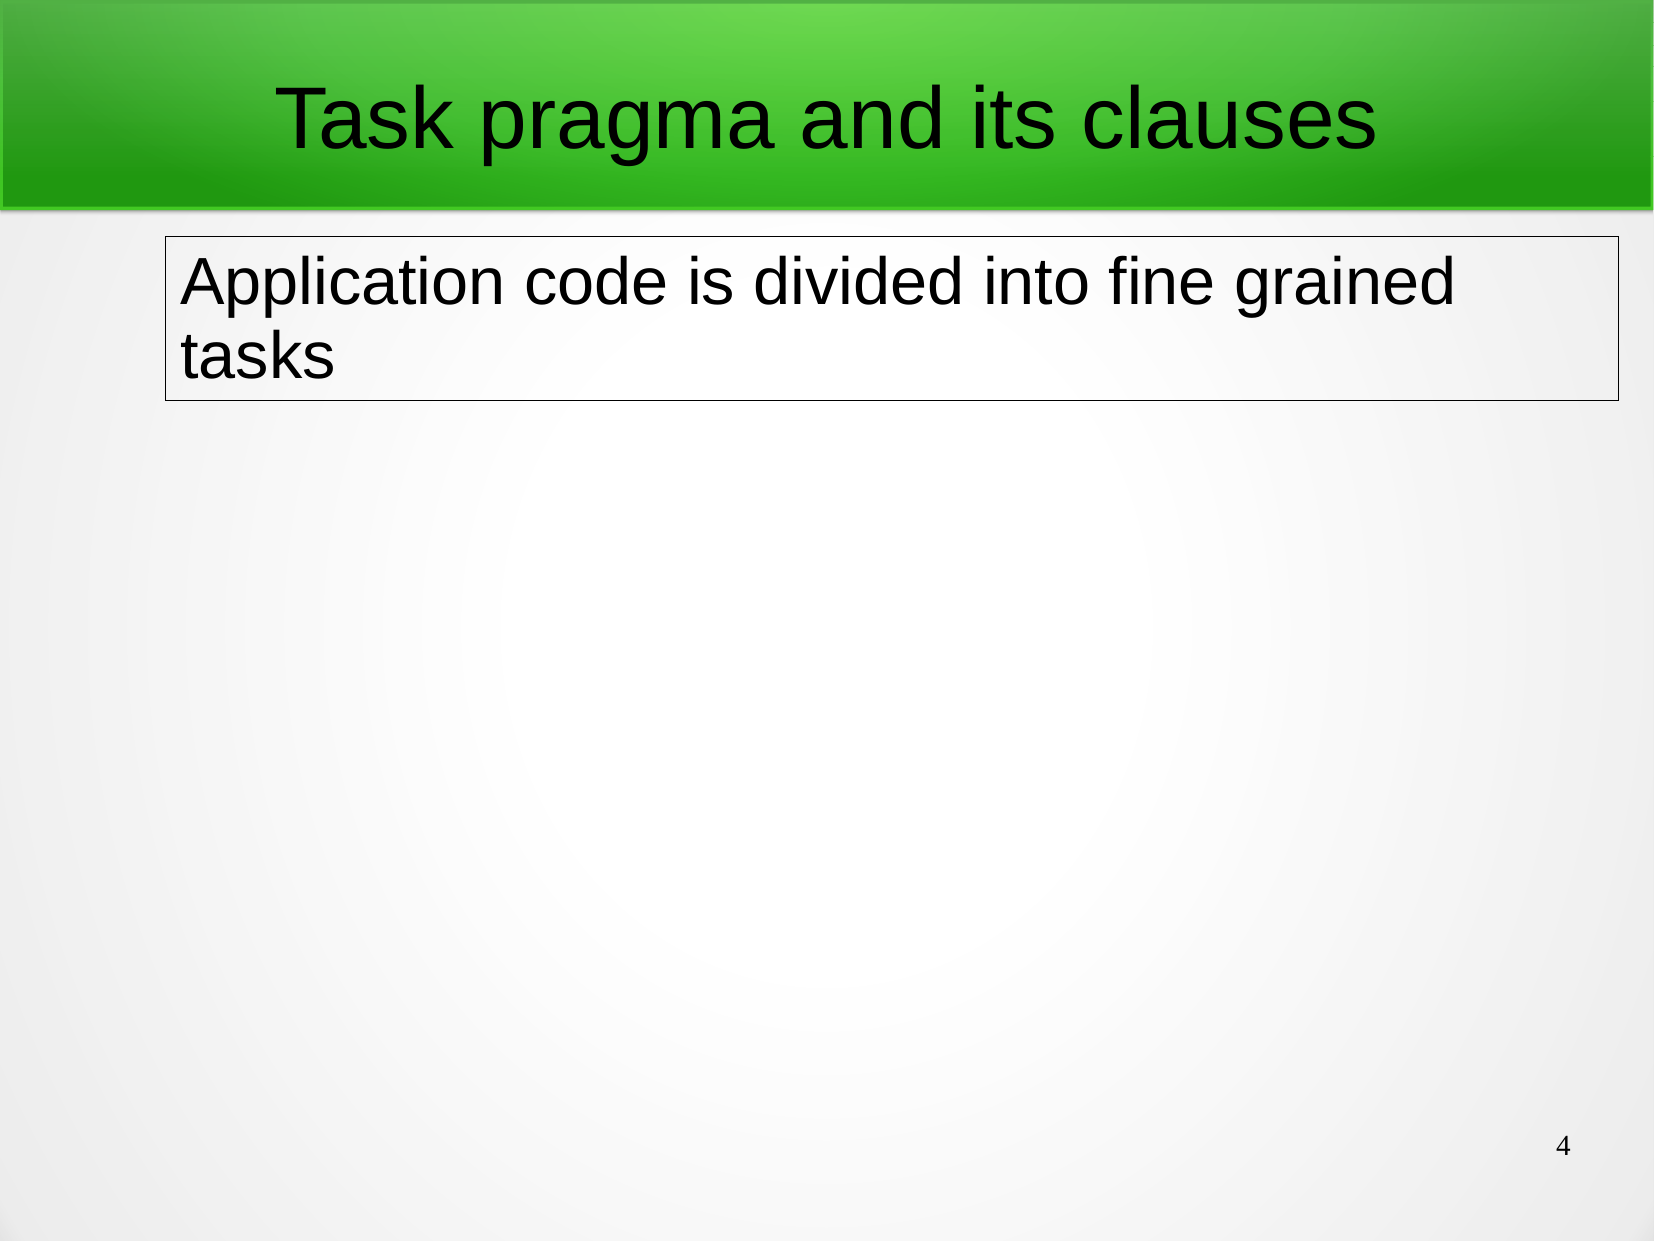

# Task pragma and its clauses
Application code is divided into fine grained tasks
4